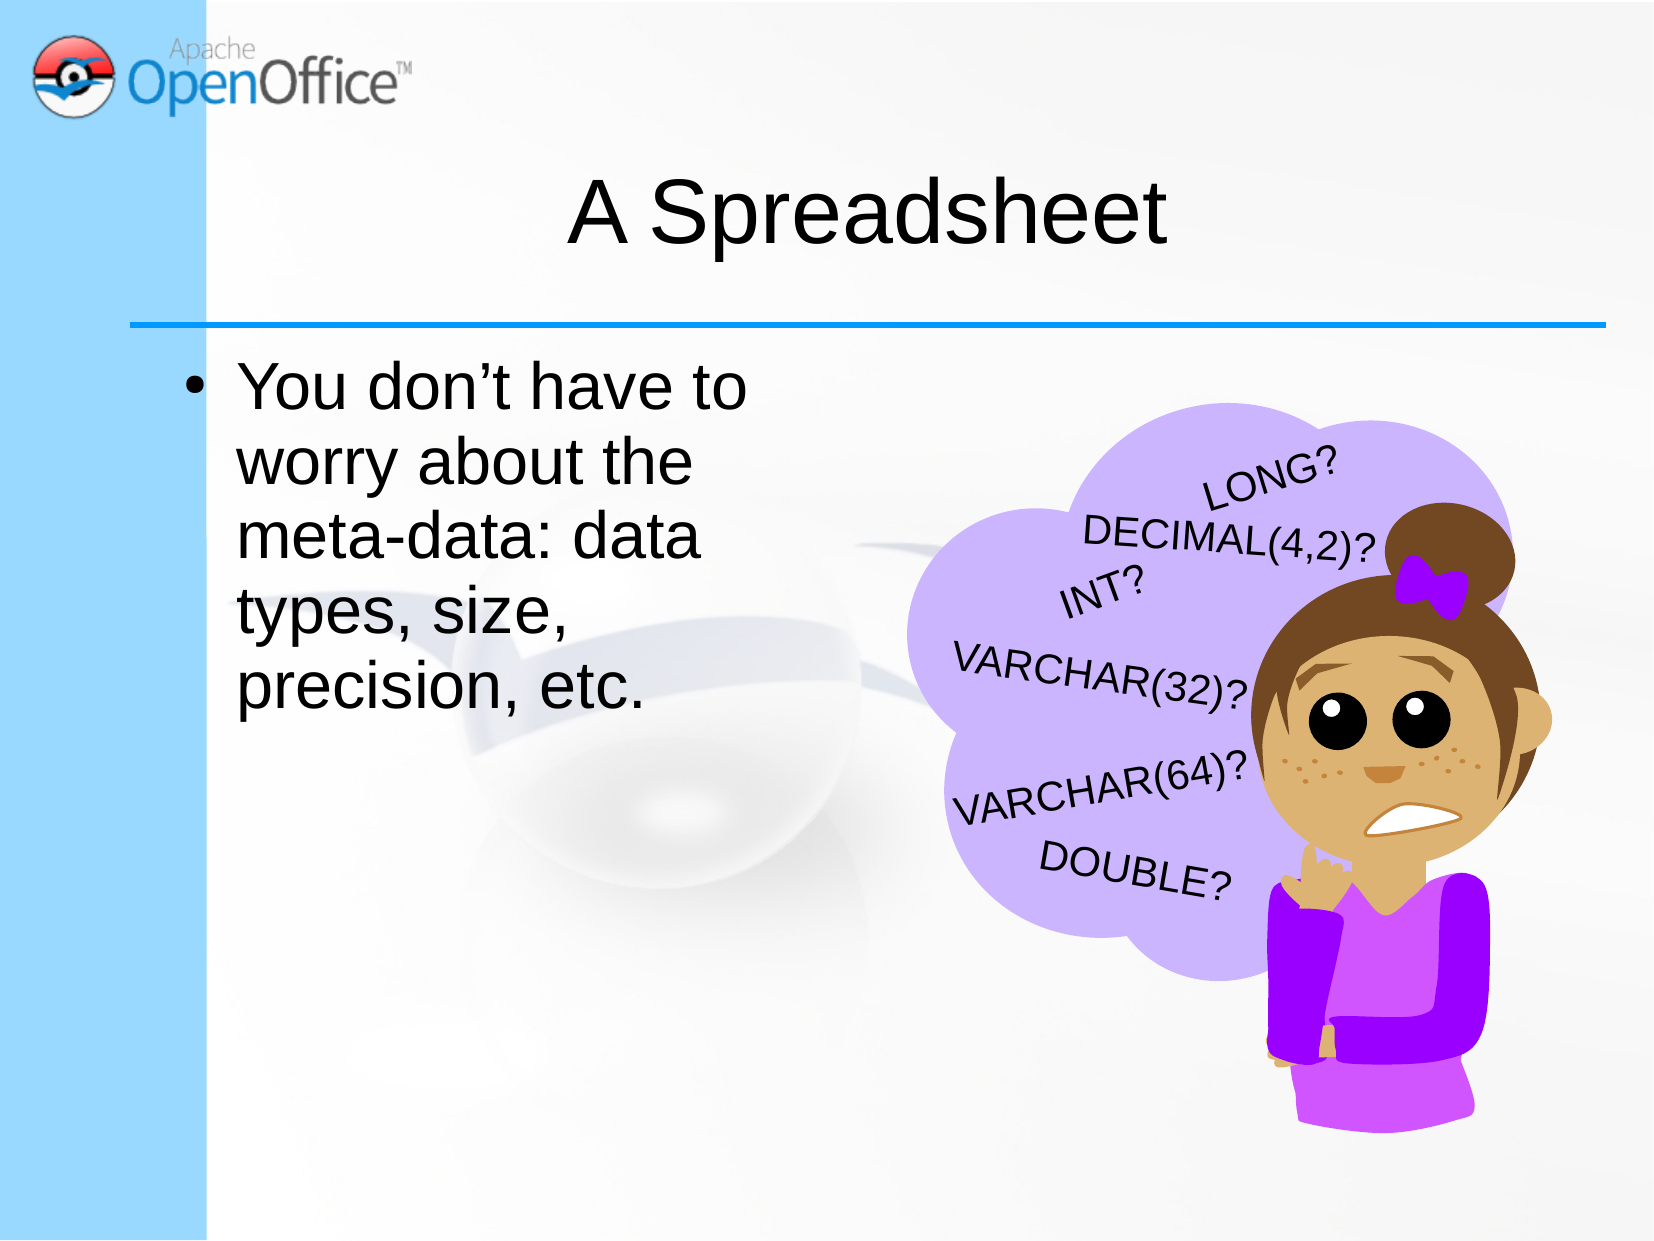

# A Spreadsheet
You don’t have to worry about the meta-data: data types, size, precision, etc.
LONG?
DECIMAL(4,2)?
INT?
VARCHAR(32)?
VARCHAR(64)?
DOUBLE?